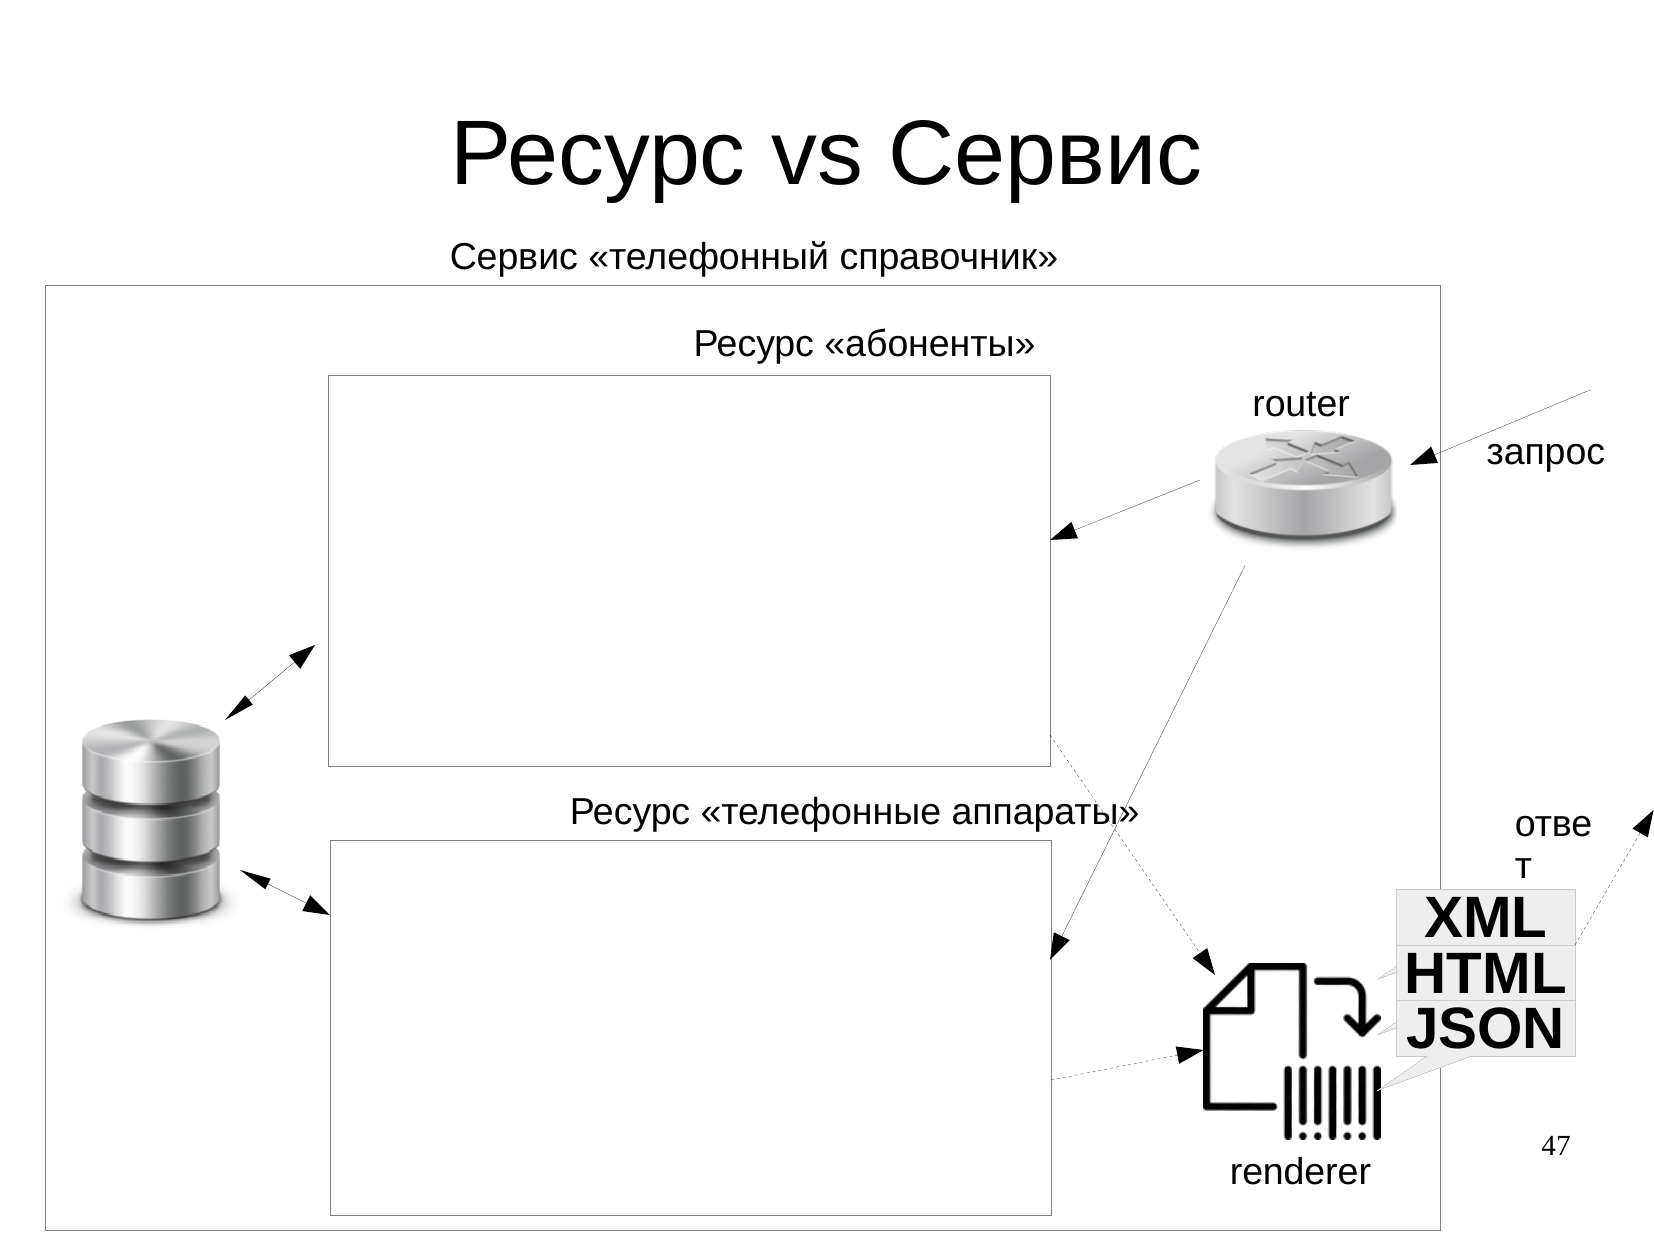

# Ресурс vs Сервис
Сервис «телефонный справочник»
Ресурс «абоненты»
router
запрос
Ресурс «телефонные аппараты»
ответ
XML
HTML
JSON
47
renderer